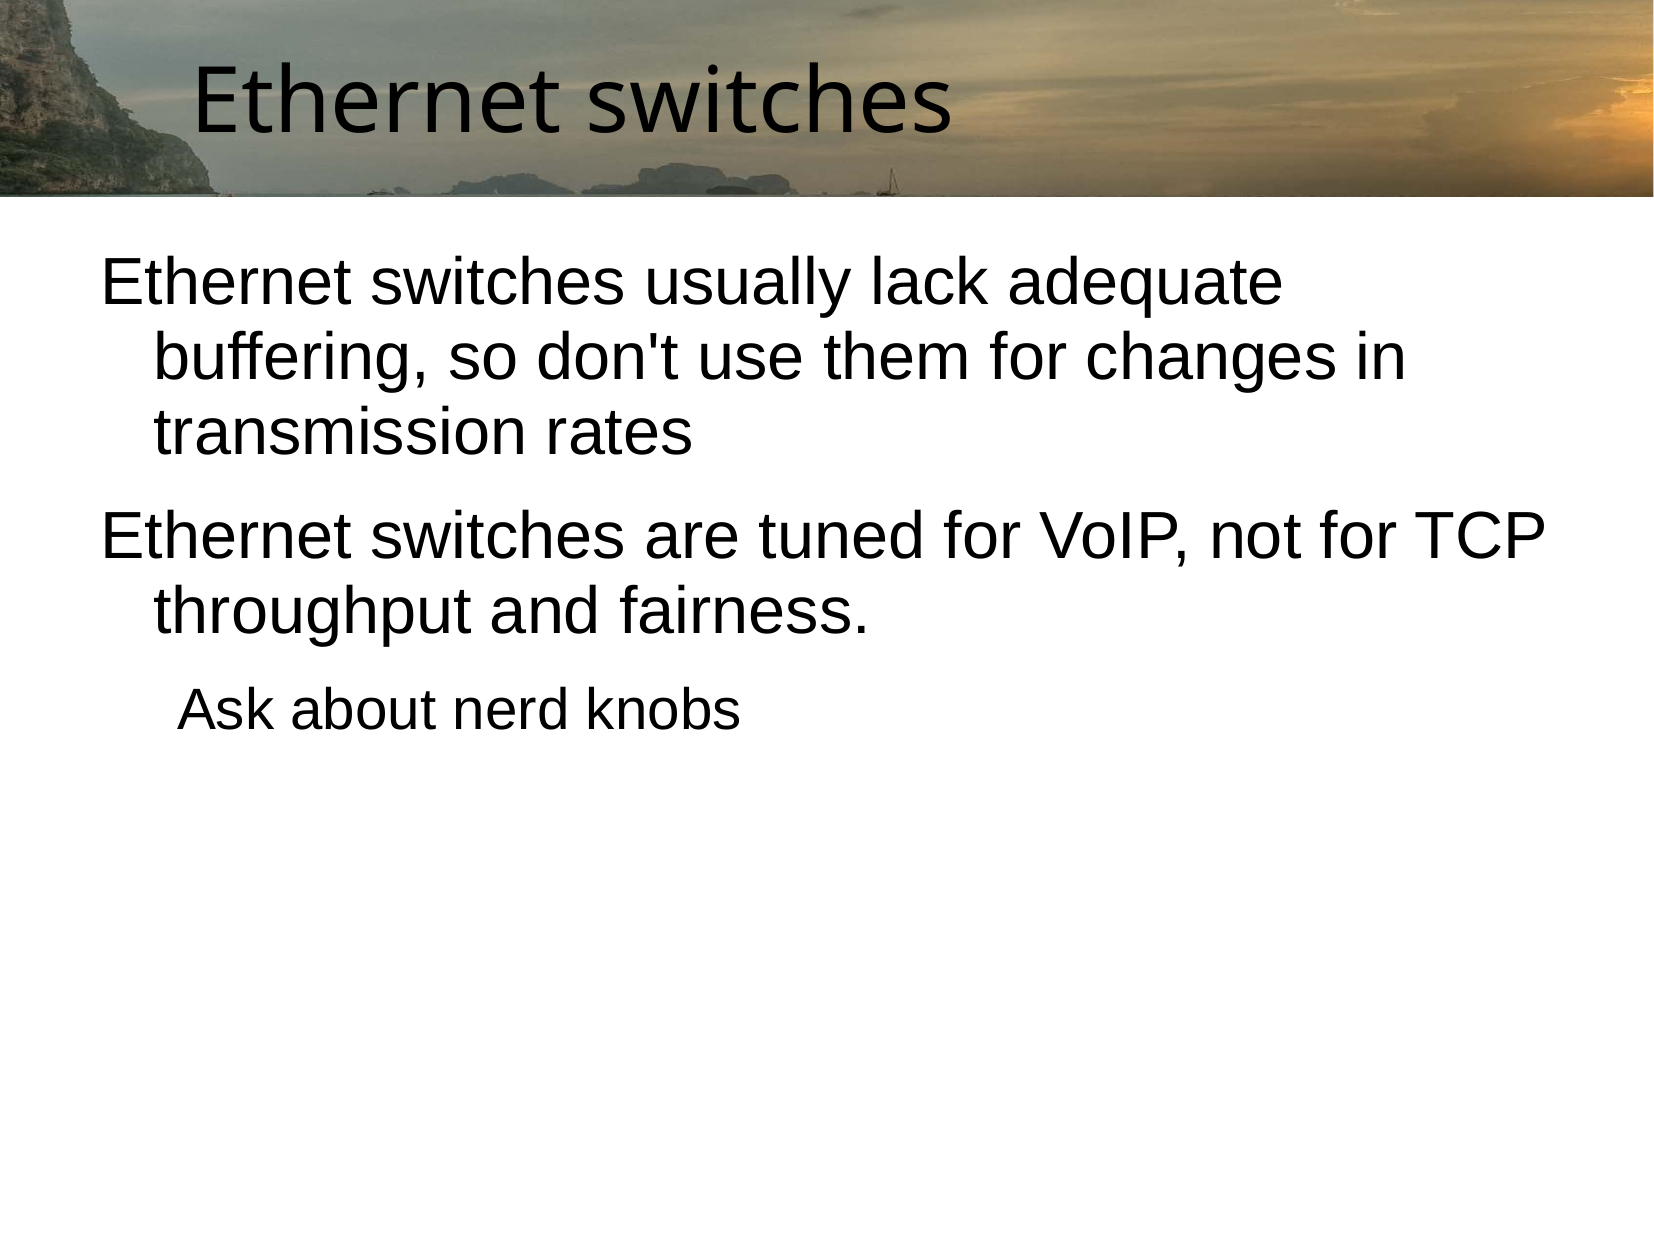

# Ethernet switches
Ethernet switches usually lack adequate buffering, so don't use them for changes in transmission rates
Ethernet switches are tuned for VoIP, not for TCP throughput and fairness.
Ask about nerd knobs